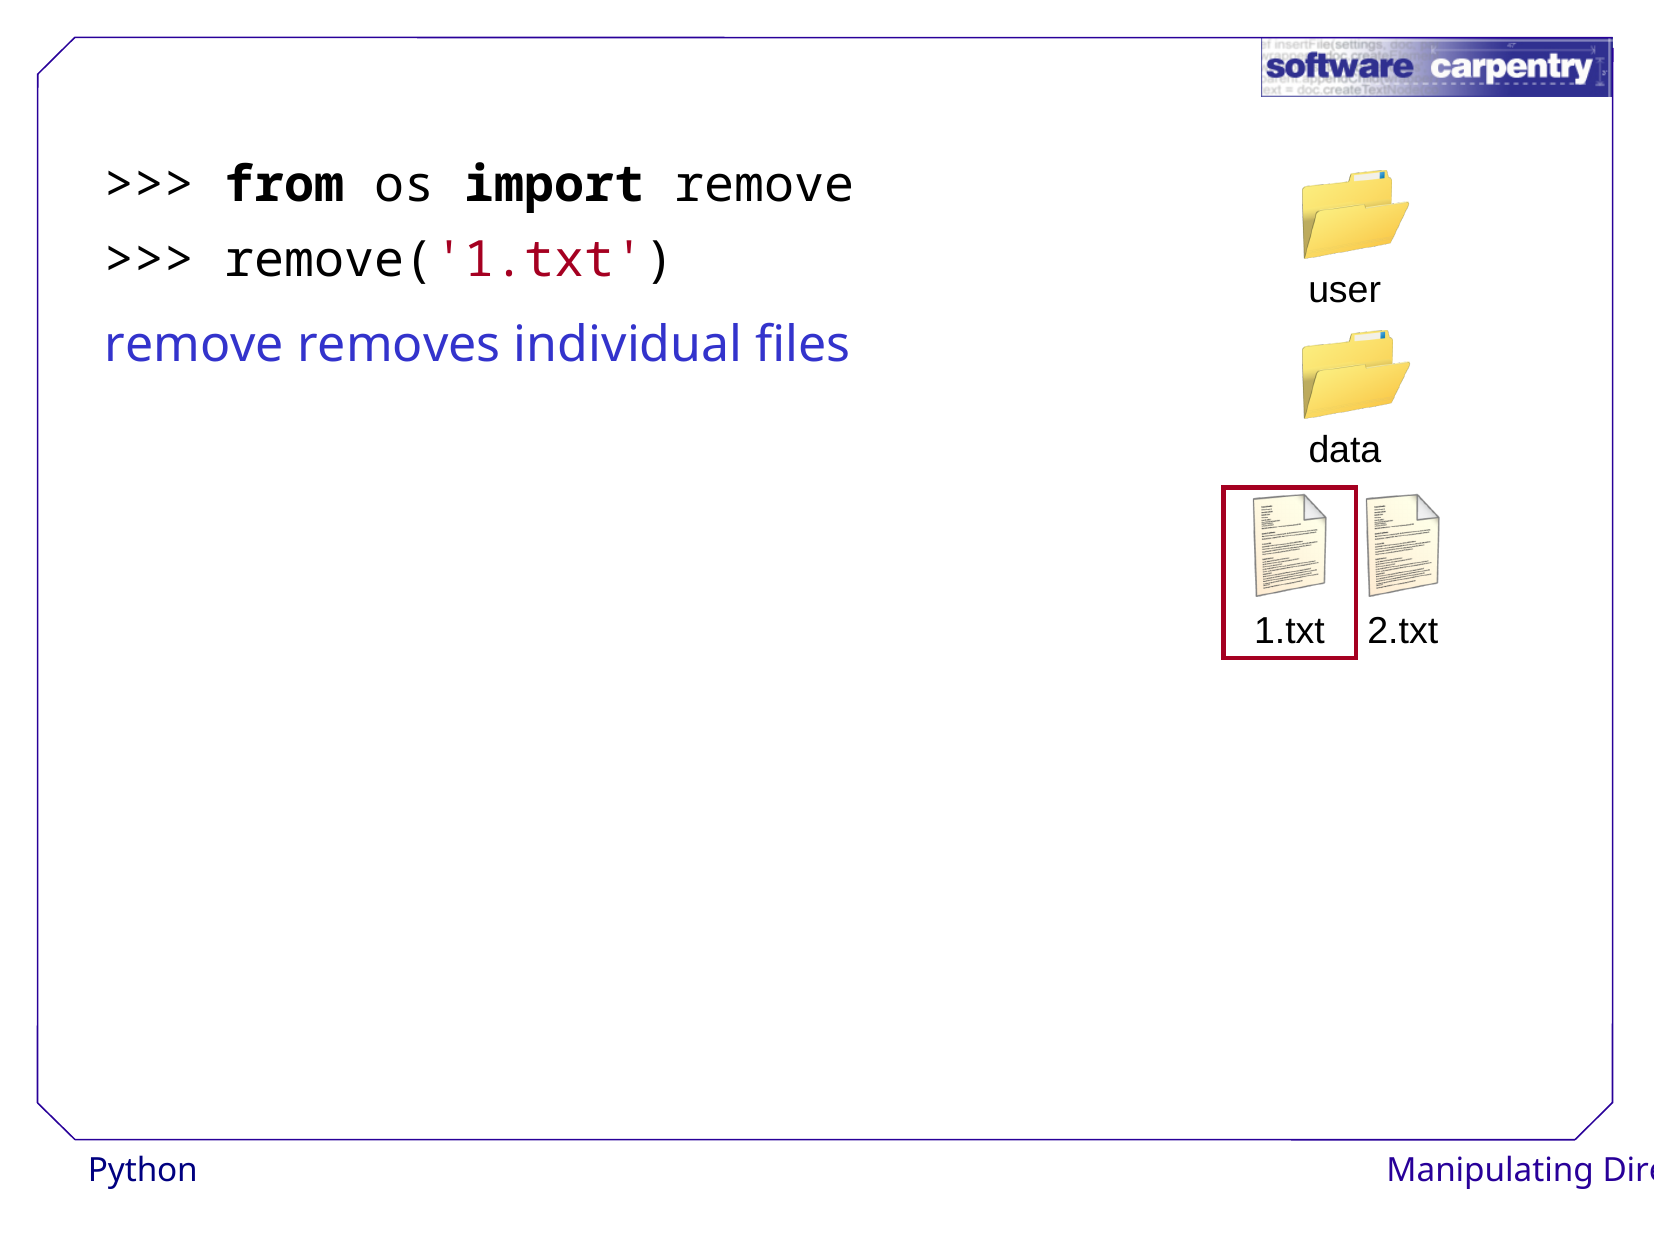

>>> from os import remove
>>> remove('1.txt')
user
remove removes individual files
data
1.txt
2.txt